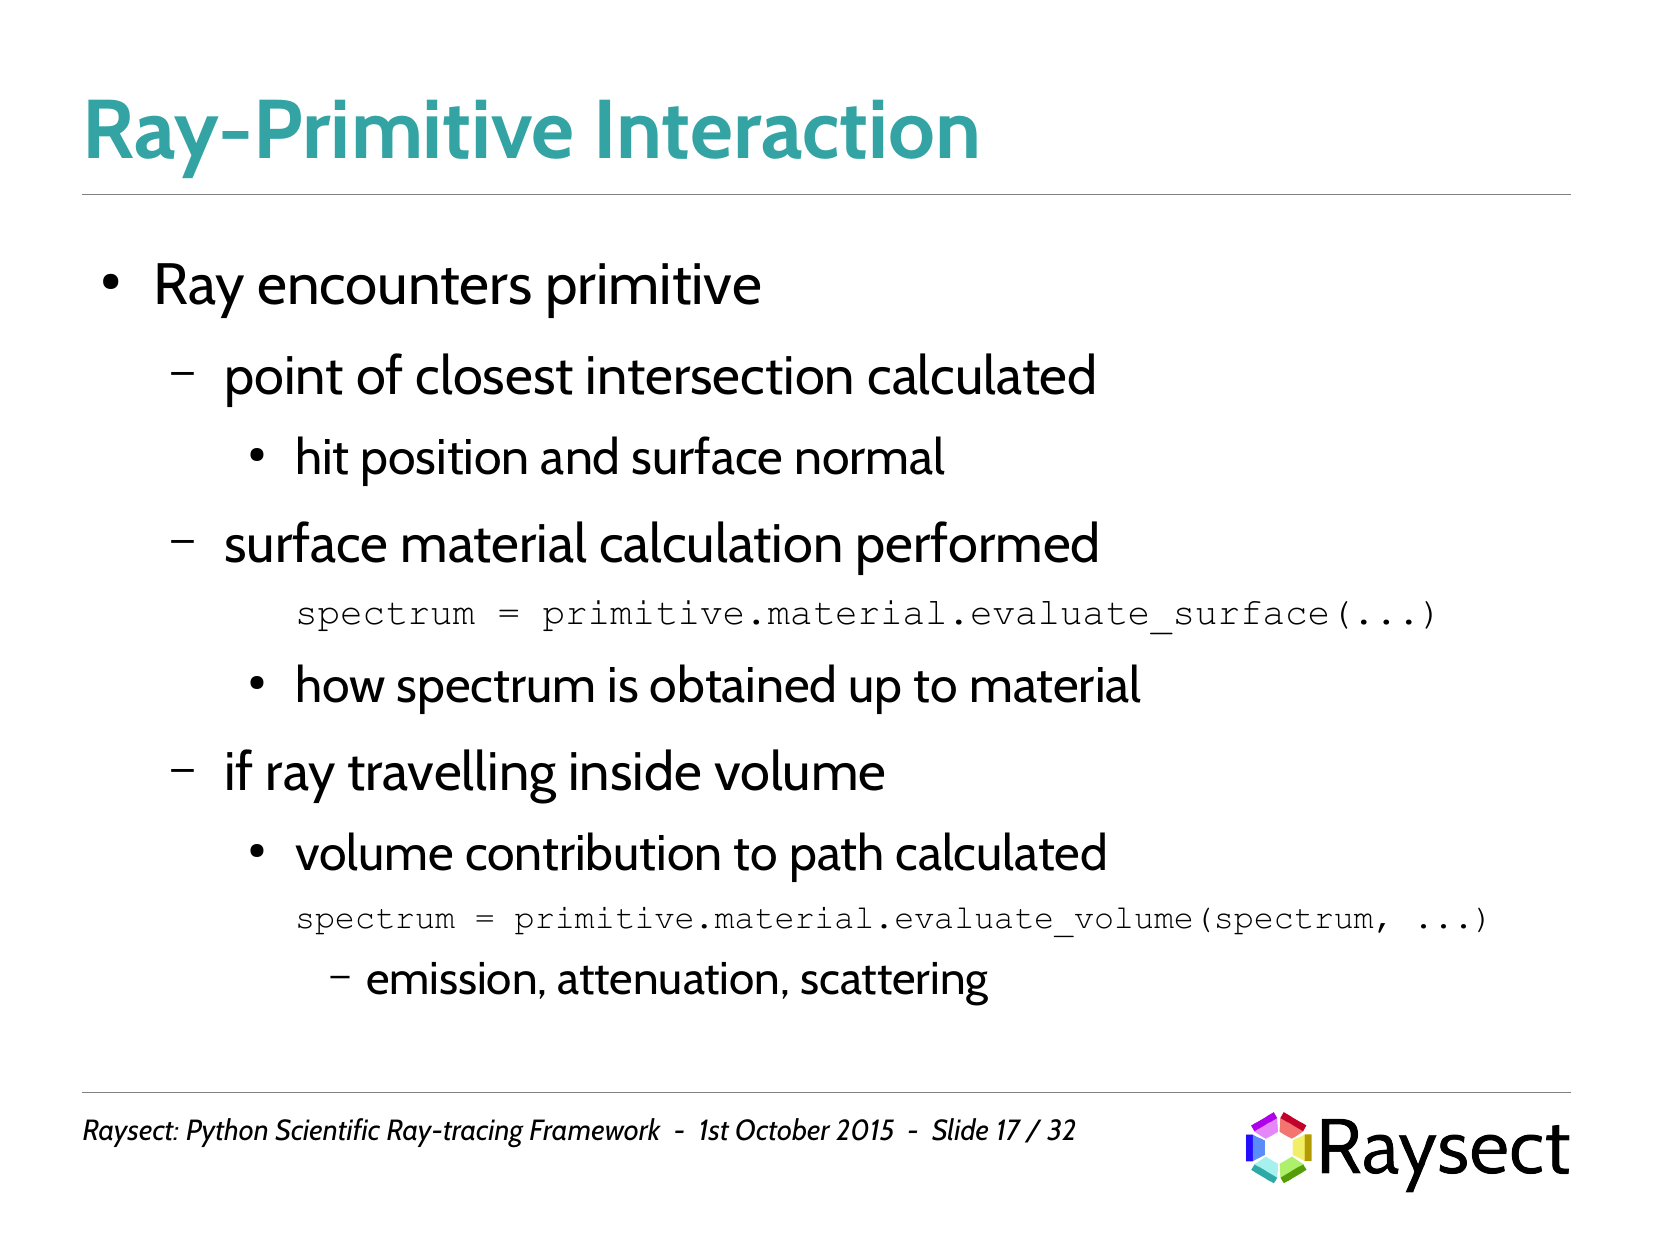

# Ray-Primitive Interaction
Ray encounters primitive
point of closest intersection calculated
hit position and surface normal
surface material calculation performed
spectrum = primitive.material.evaluate_surface(...)
how spectrum is obtained up to material
if ray travelling inside volume
volume contribution to path calculated
spectrum = primitive.material.evaluate_volume(spectrum, ...)
emission, attenuation, scattering
1st October 2015